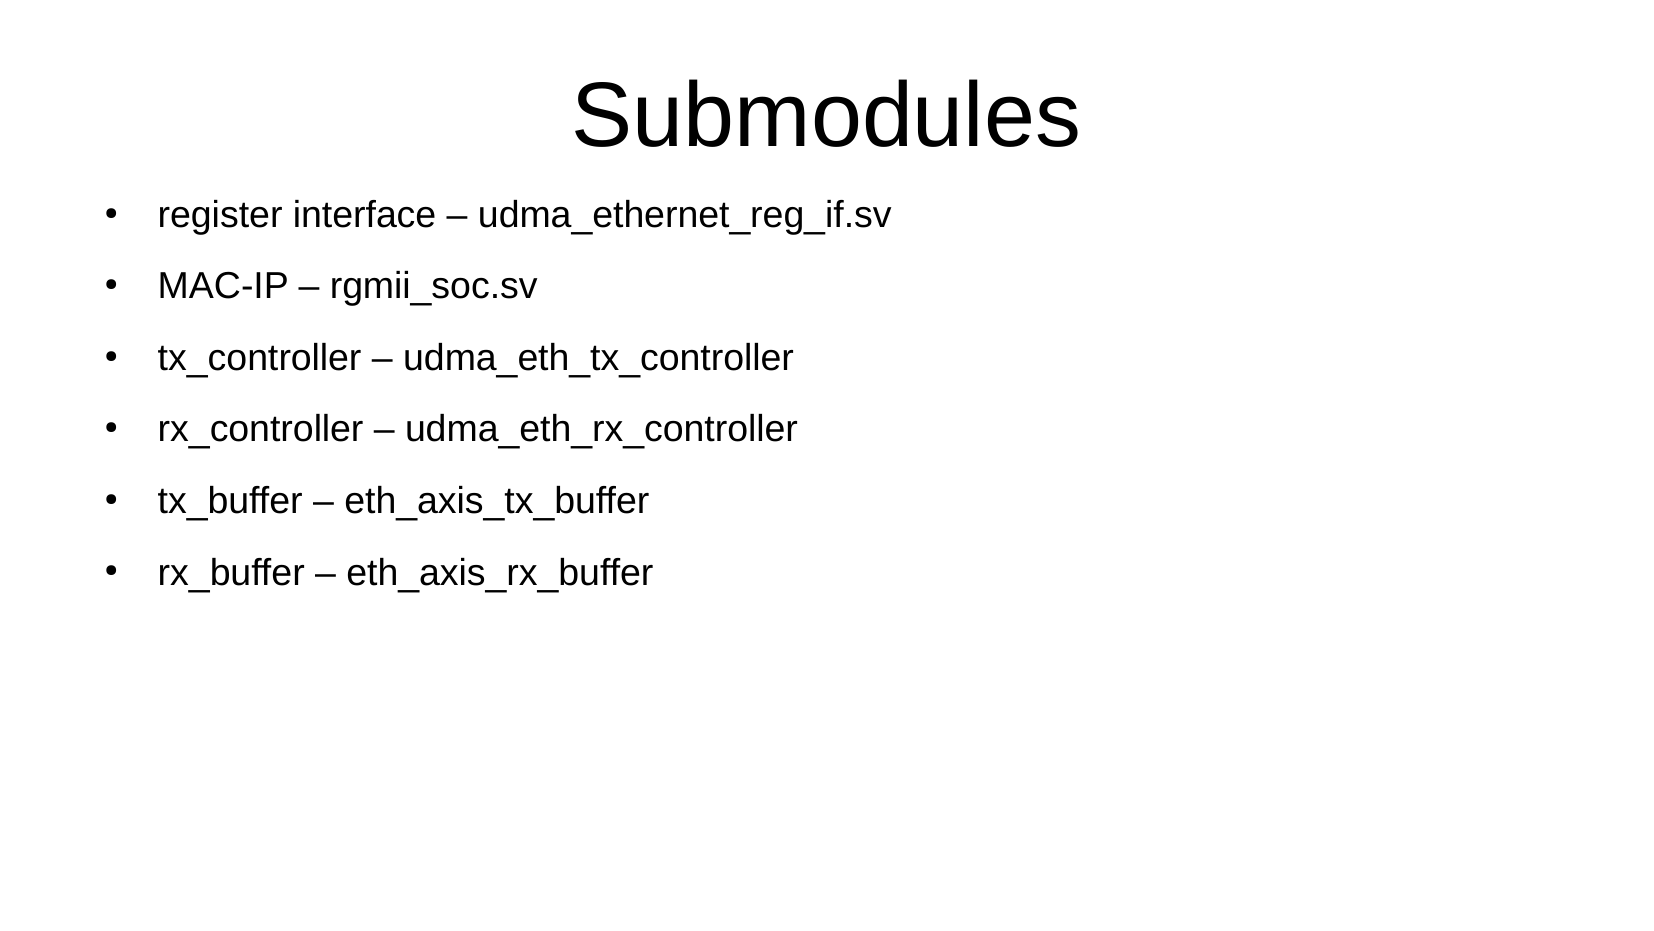

# Submodules
register interface – udma_ethernet_reg_if.sv
MAC-IP – rgmii_soc.sv
tx_controller – udma_eth_tx_controller
rx_controller – udma_eth_rx_controller
tx_buffer – eth_axis_tx_buffer
rx_buffer – eth_axis_rx_buffer